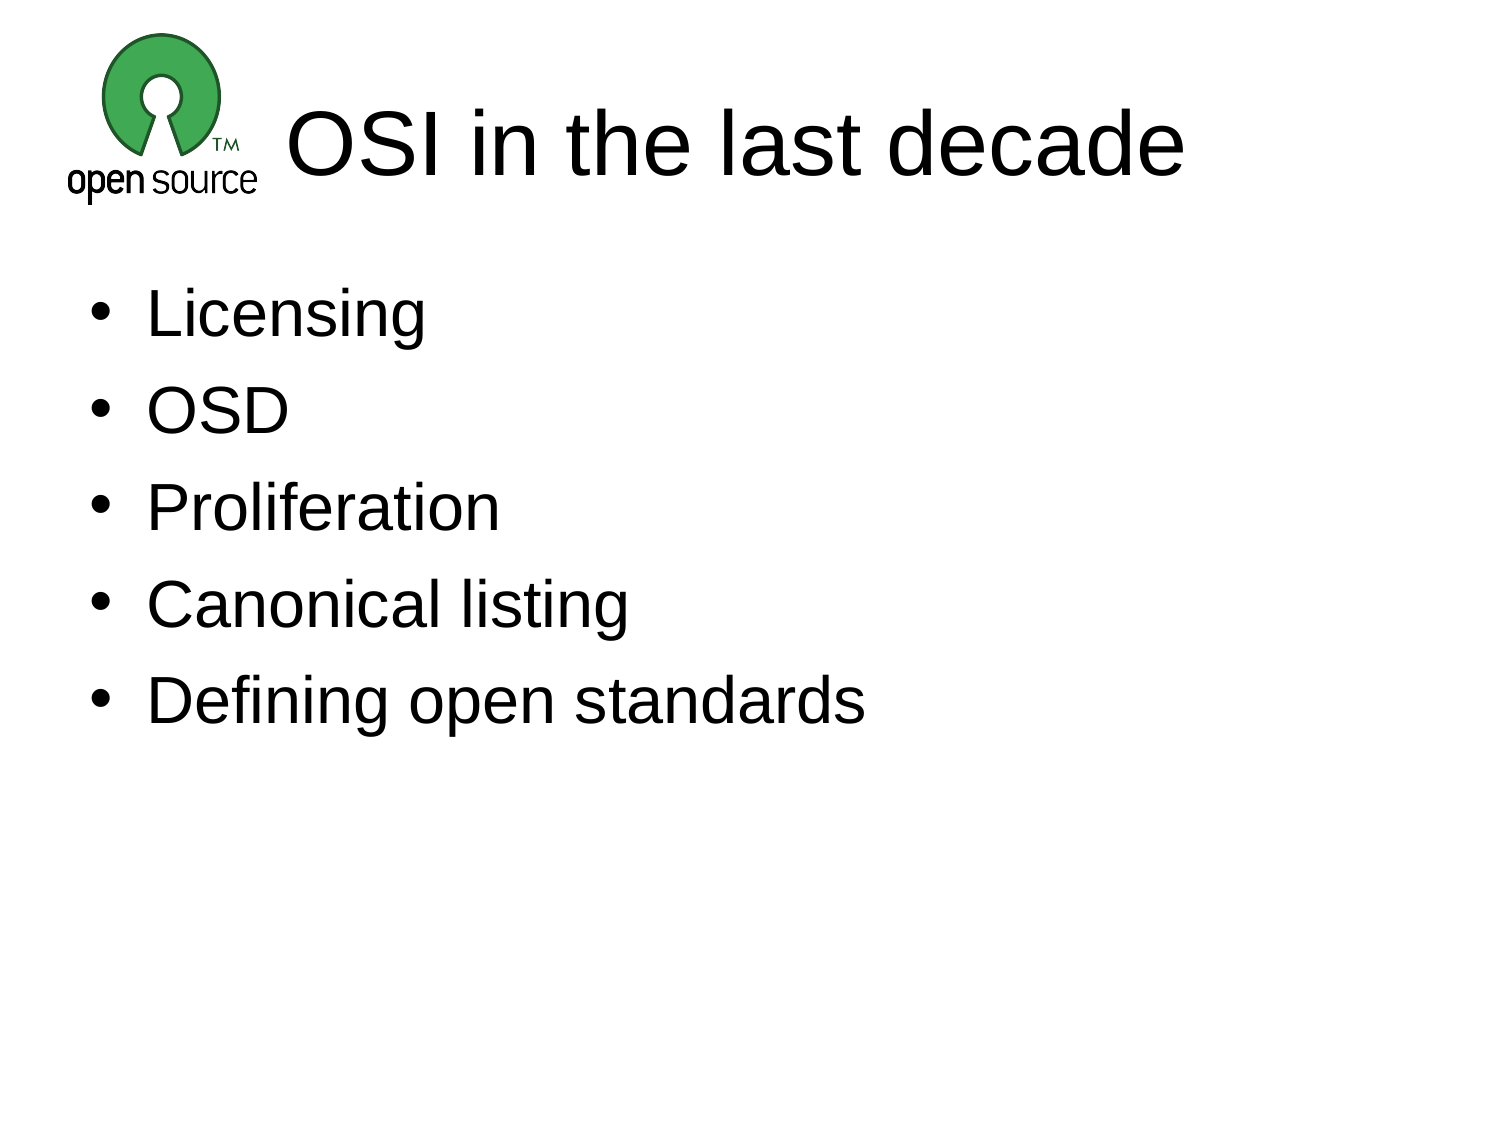

# OSI in the last decade
Licensing
OSD
Proliferation
Canonical listing
Defining open standards